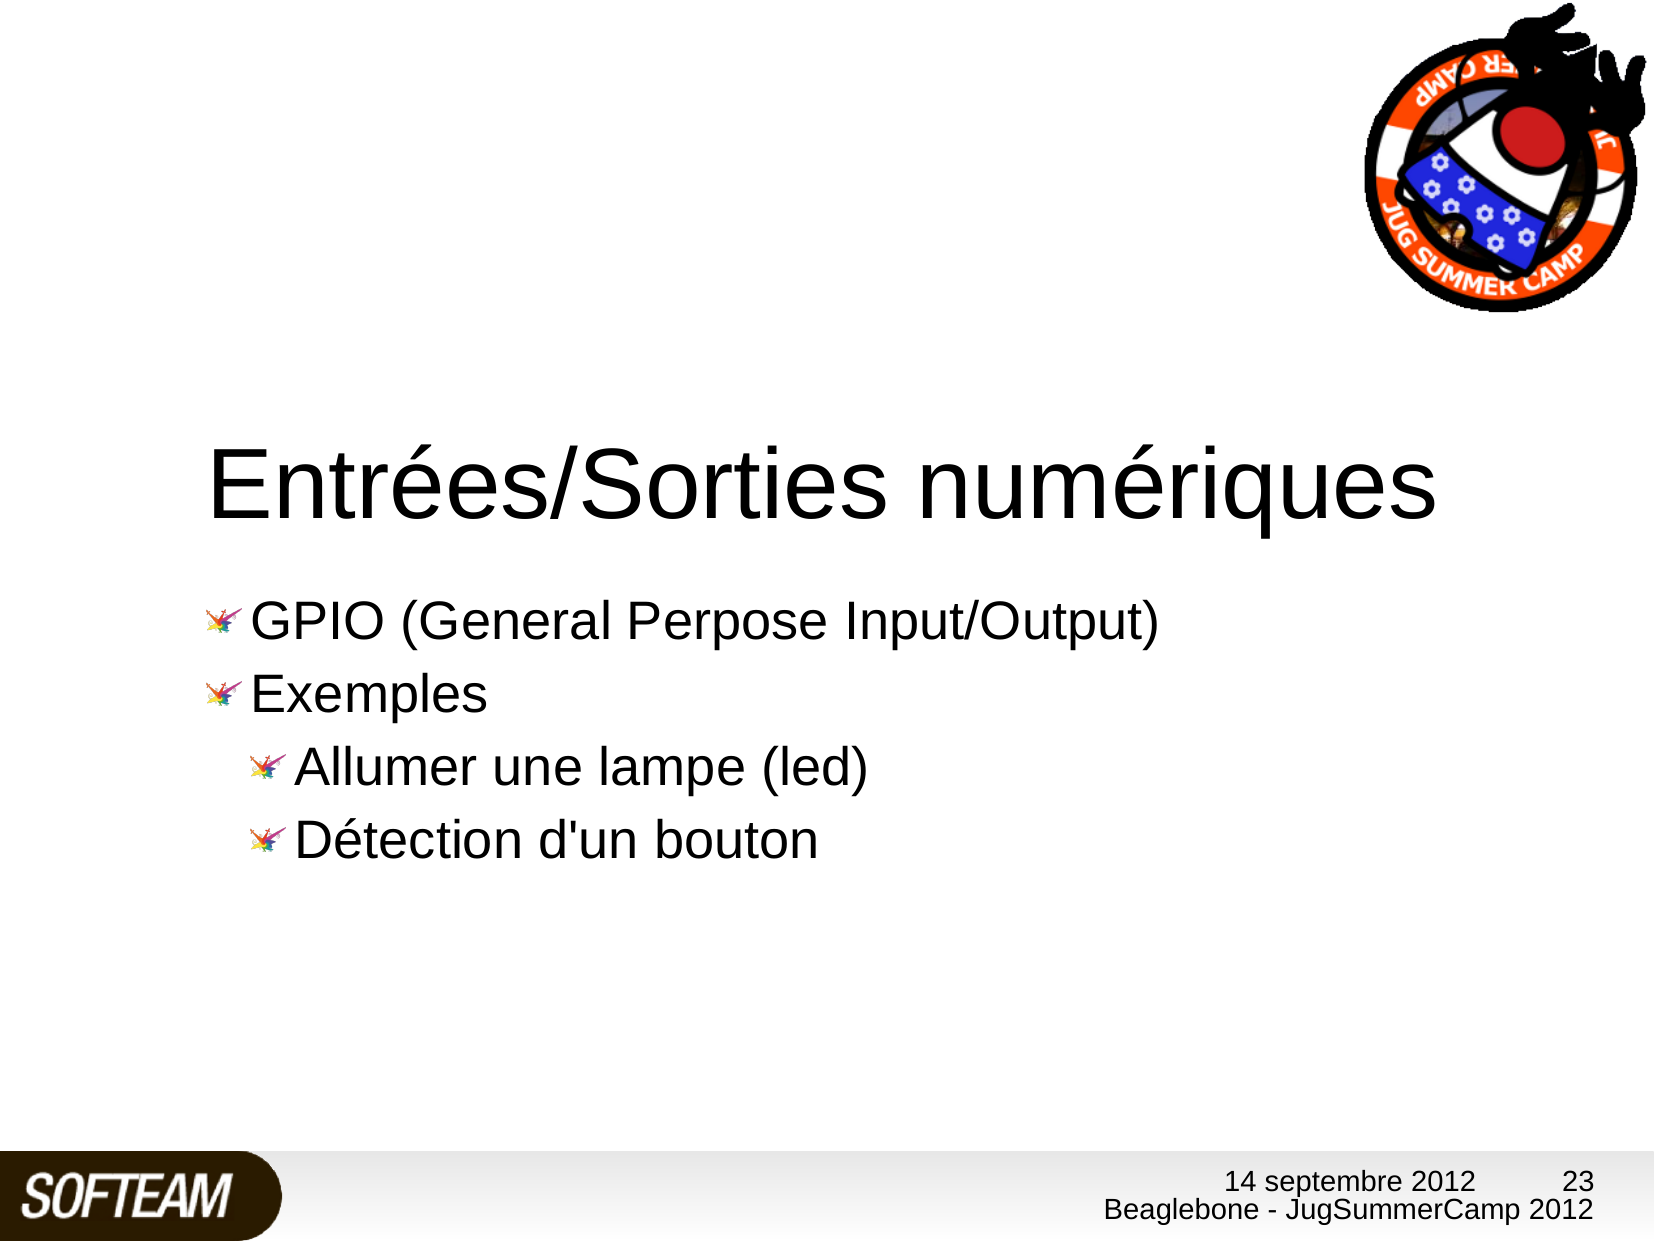

# Entrées/Sorties numériques
GPIO (General Perpose Input/Output)
Exemples
Allumer une lampe (led)
Détection d'un bouton
14 septembre 2012
23
Beaglebone - JugSummerCamp 2012